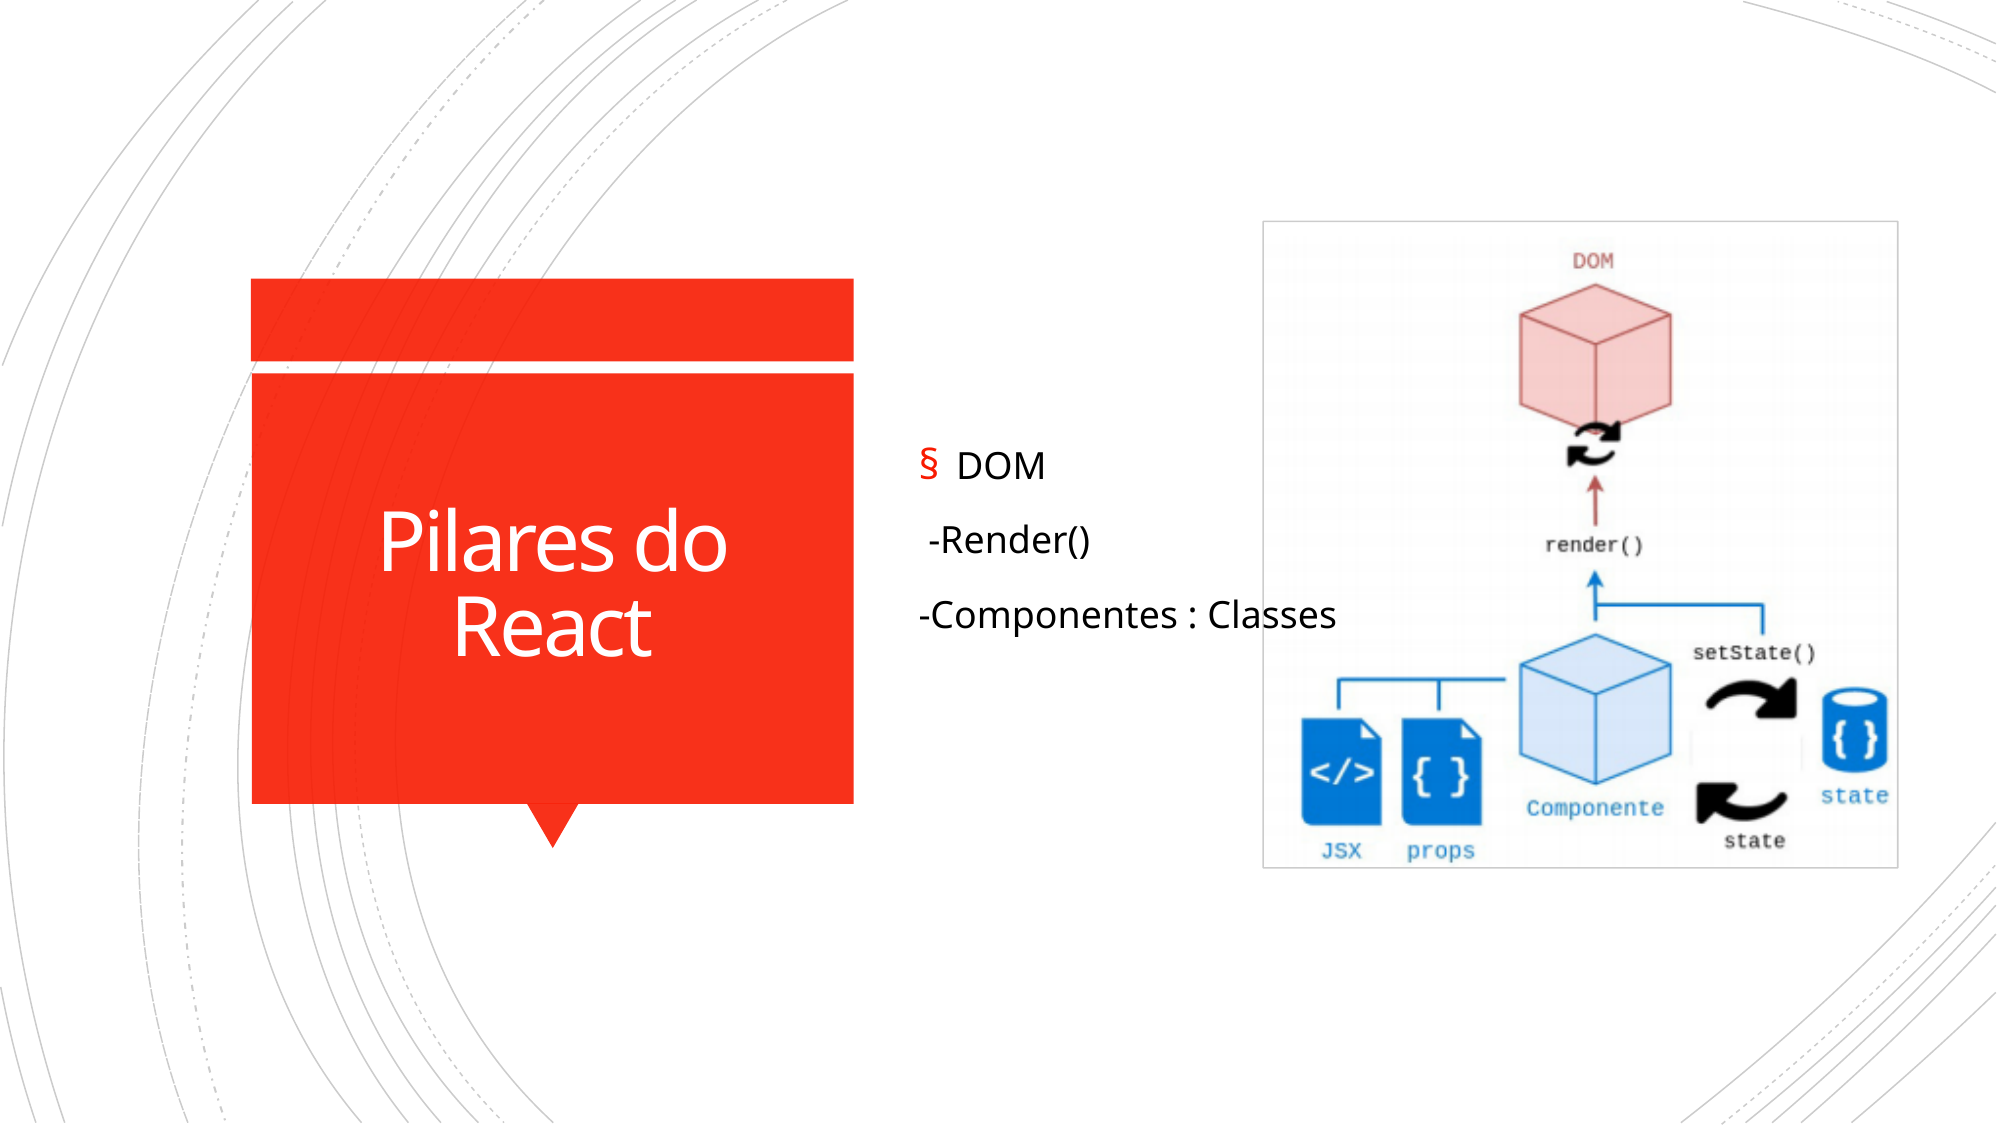

DOM
 -Render()
-Componentes : Classes
# Pilares do React